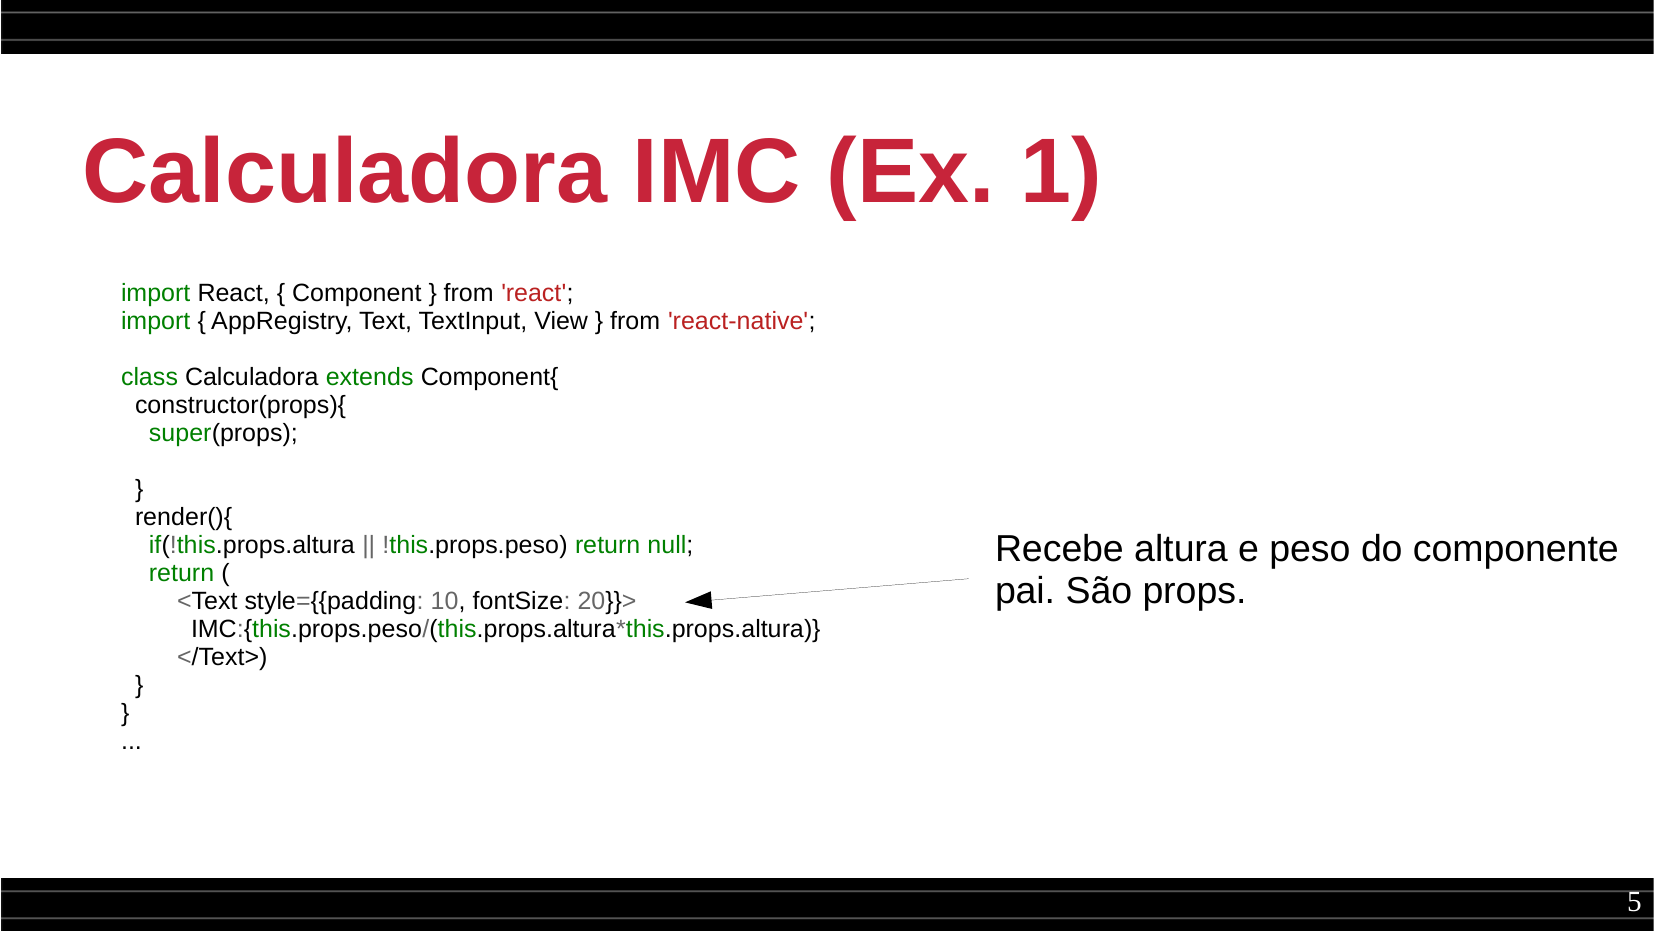

# Calculadora IMC (Ex. 1)
import React, { Component } from 'react';
import { AppRegistry, Text, TextInput, View } from 'react-native';
class Calculadora extends Component{
 constructor(props){
 super(props);
 }
 render(){
 if(!this.props.altura || !this.props.peso) return null;
 return (
 <Text style={{padding: 10, fontSize: 20}}>
 IMC:{this.props.peso/(this.props.altura*this.props.altura)}
 </Text>)
 }
}
...
Recebe altura e peso do componente
pai. São props.